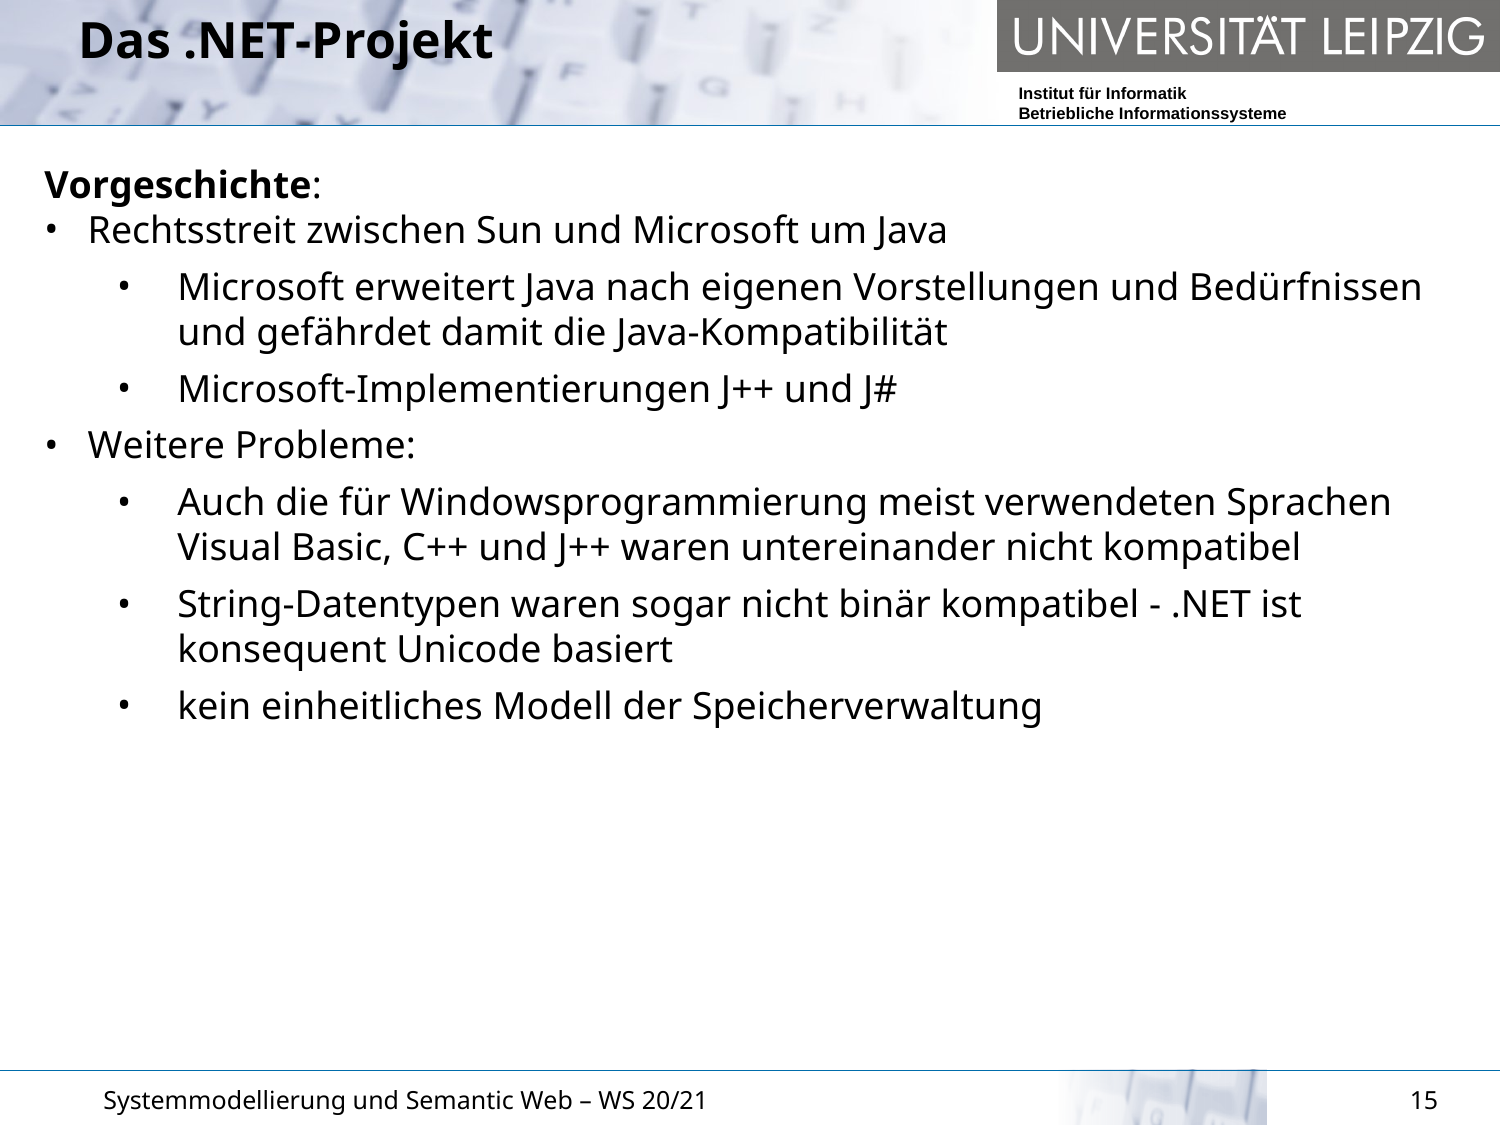

Das .NET-Projekt
Vorgeschichte:
Rechtsstreit zwischen Sun und Microsoft um Java
Microsoft erweitert Java nach eigenen Vorstellungen und Bedürfnissen und gefährdet damit die Java-Kompatibilität
Microsoft-Implementierungen J++ und J#
Weitere Probleme:
Auch die für Windowsprogrammierung meist verwendeten Sprachen Visual Basic, C++ und J++ waren untereinander nicht kompatibel
String-Datentypen waren sogar nicht binär kompatibel - .NET ist konsequent Unicode basiert
kein einheitliches Modell der Speicherverwaltung
Systemmodellierung und Semantic Web – WS 20/21
15